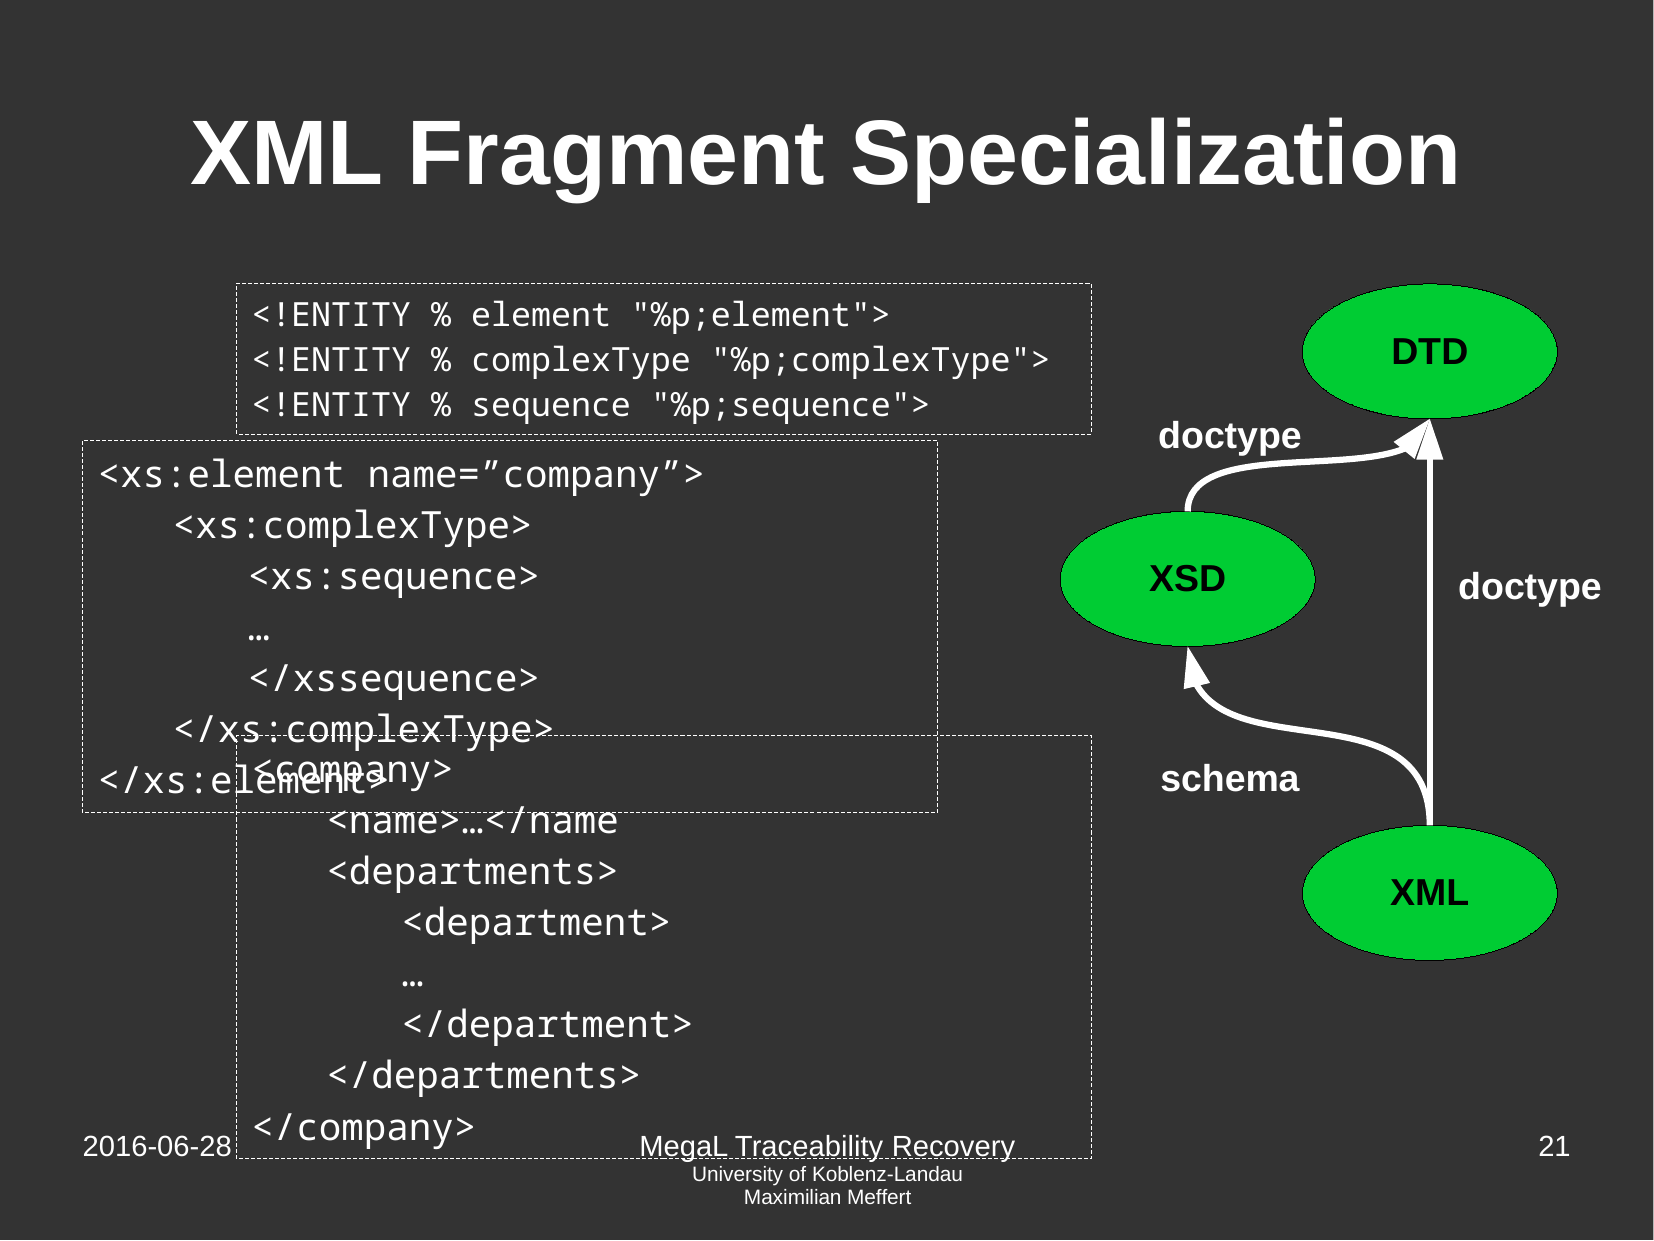

# XML Fragment Specialization
<!ENTITY % element "%p;element">
<!ENTITY % complexType "%p;complexType">
<!ENTITY % sequence "%p;sequence">
DTD
doctype
<xs:element name=”company”>
	<xs:complexType>
		<xs:sequence>
		…
		</xssequence>
	</xs:complexType>
</xs:element>
XSD
<company>
	<name>…</name
	<departments>
		<department>
		…
		</department>
	</departments>
</company>
schema
XML
doctype
2016-06-28
MegaL Traceability Recovery
21